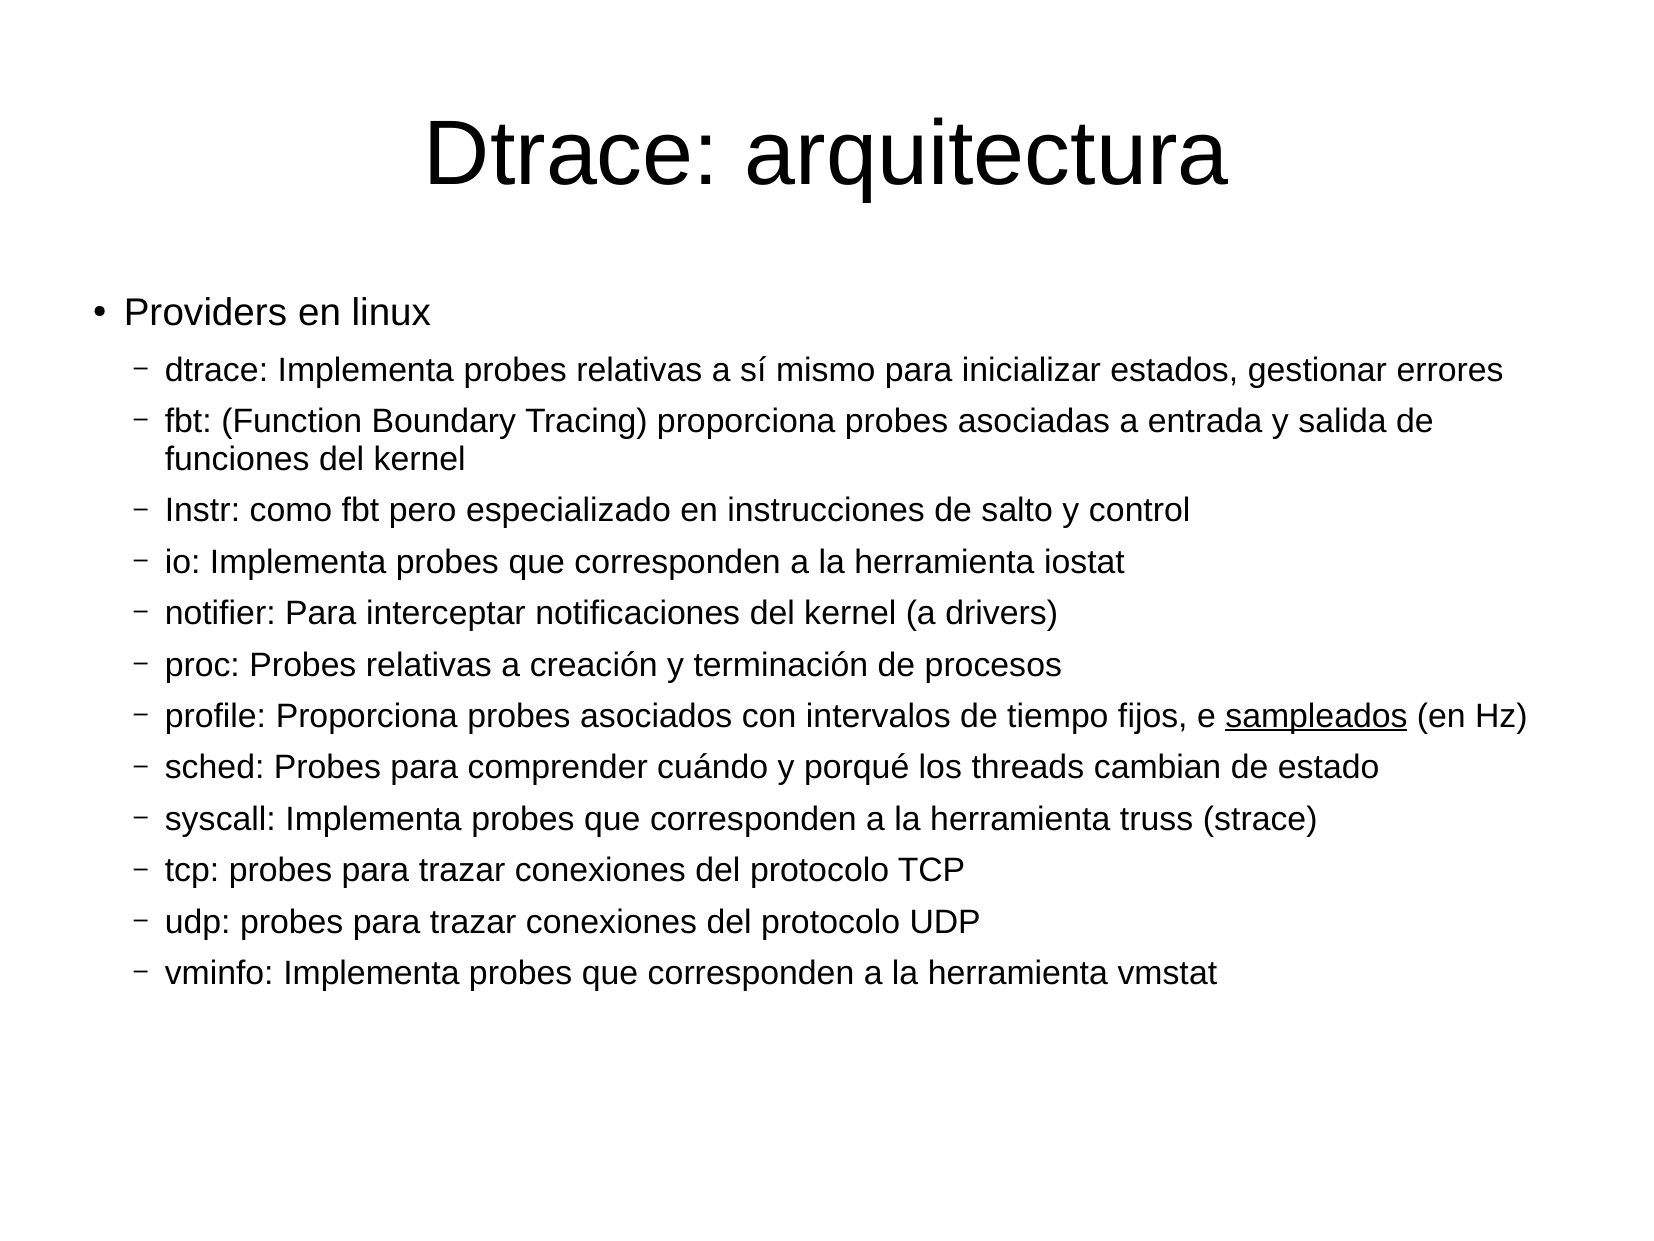

# Dtrace: arquitectura
Providers en linux
dtrace: Implementa probes relativas a sí mismo para inicializar estados, gestionar errores
fbt: (Function Boundary Tracing) proporciona probes asociadas a entrada y salida de funciones del kernel
Instr: como fbt pero especializado en instrucciones de salto y control
io: Implementa probes que corresponden a la herramienta iostat
notifier: Para interceptar notificaciones del kernel (a drivers)
proc: Probes relativas a creación y terminación de procesos
profile: Proporciona probes asociados con intervalos de tiempo fijos, e sampleados (en Hz)
sched: Probes para comprender cuándo y porqué los threads cambian de estado
syscall: Implementa probes que corresponden a la herramienta truss (strace)
tcp: probes para trazar conexiones del protocolo TCP
udp: probes para trazar conexiones del protocolo UDP
vminfo: Implementa probes que corresponden a la herramienta vmstat